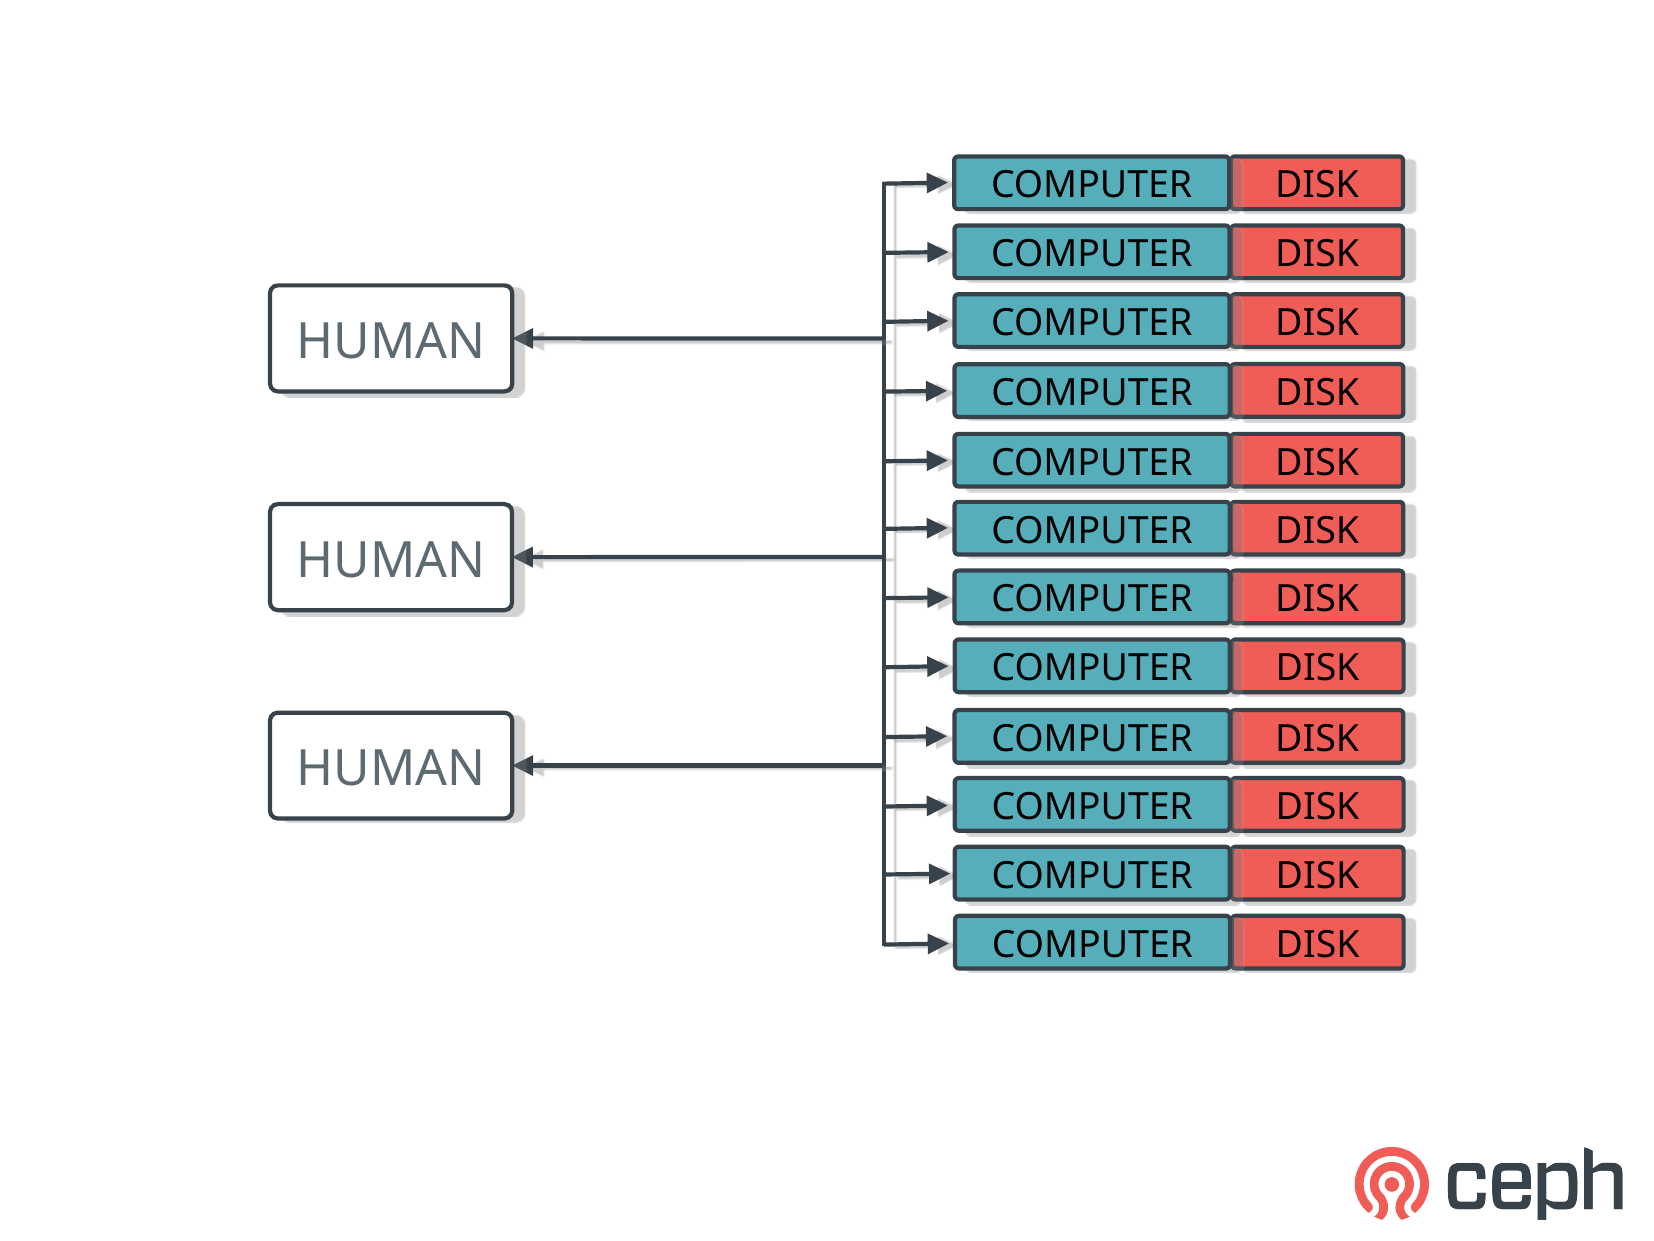

COMPUTER
COMPUTER
COMPUTER
COMPUTER
COMPUTER
COMPUTER
COMPUTER
COMPUTER
COMPUTER
COMPUTER
COMPUTER
COMPUTER
DISK
DISK
HUMAN
DISK
DISK
DISK
DISK
HUMAN
DISK
DISK
DISK
HUMAN
DISK
DISK
DISK